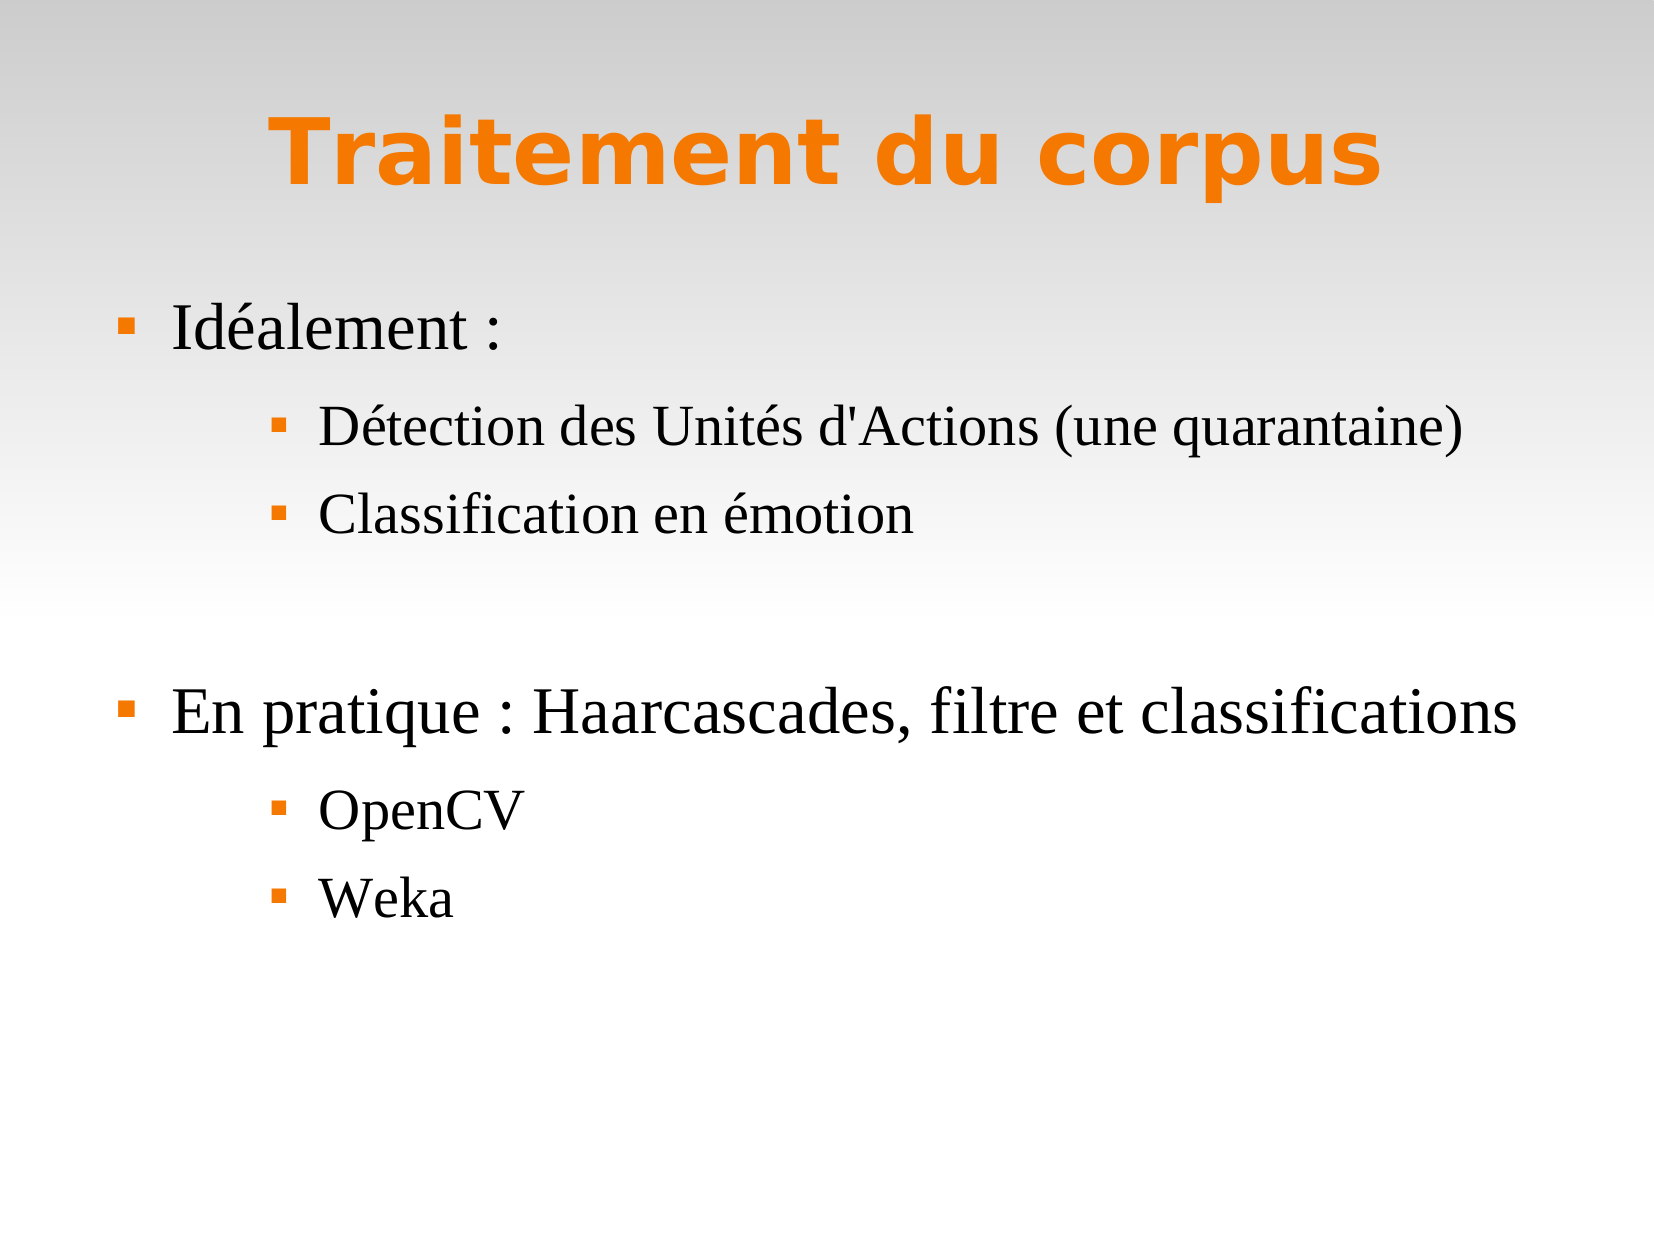

# Traitement du corpus
Idéalement :
Détection des Unités d'Actions (une quarantaine)
Classification en émotion
En pratique : Haarcascades, filtre et classifications
OpenCV
Weka